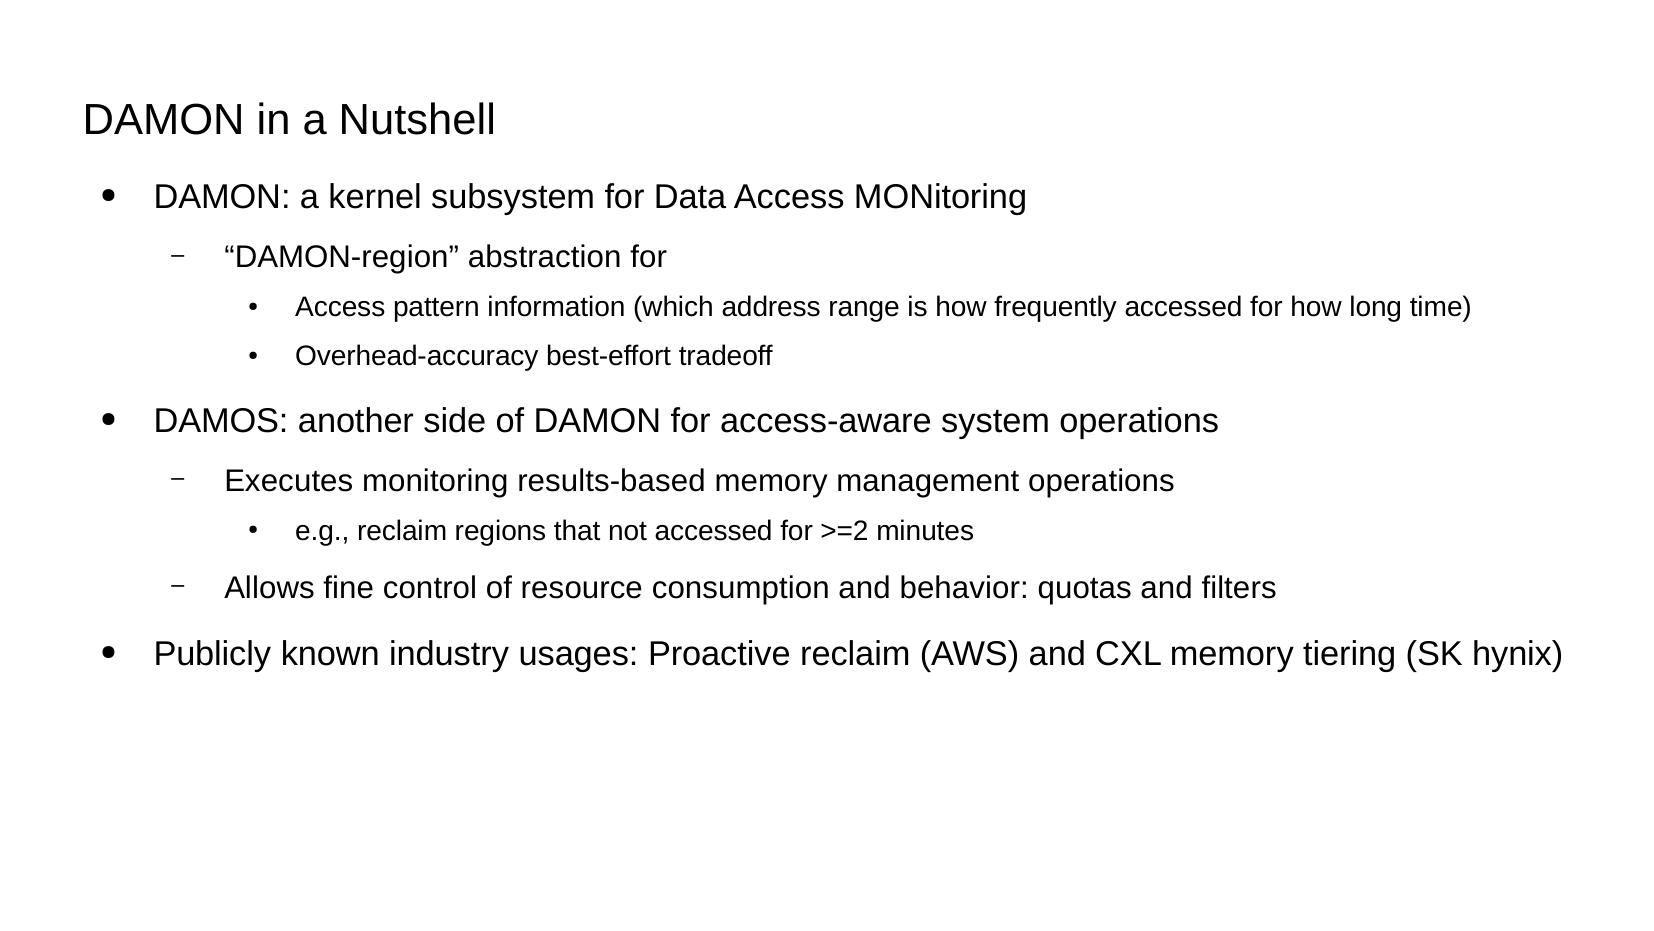

# DAMON in a Nutshell
DAMON: a kernel subsystem for Data Access MONitoring
“DAMON-region” abstraction for
Access pattern information (which address range is how frequently accessed for how long time)
Overhead-accuracy best-effort tradeoff
DAMOS: another side of DAMON for access-aware system operations
Executes monitoring results-based memory management operations
e.g., reclaim regions that not accessed for >=2 minutes
Allows fine control of resource consumption and behavior: quotas and filters
Publicly known industry usages: Proactive reclaim (AWS) and CXL memory tiering (SK hynix)